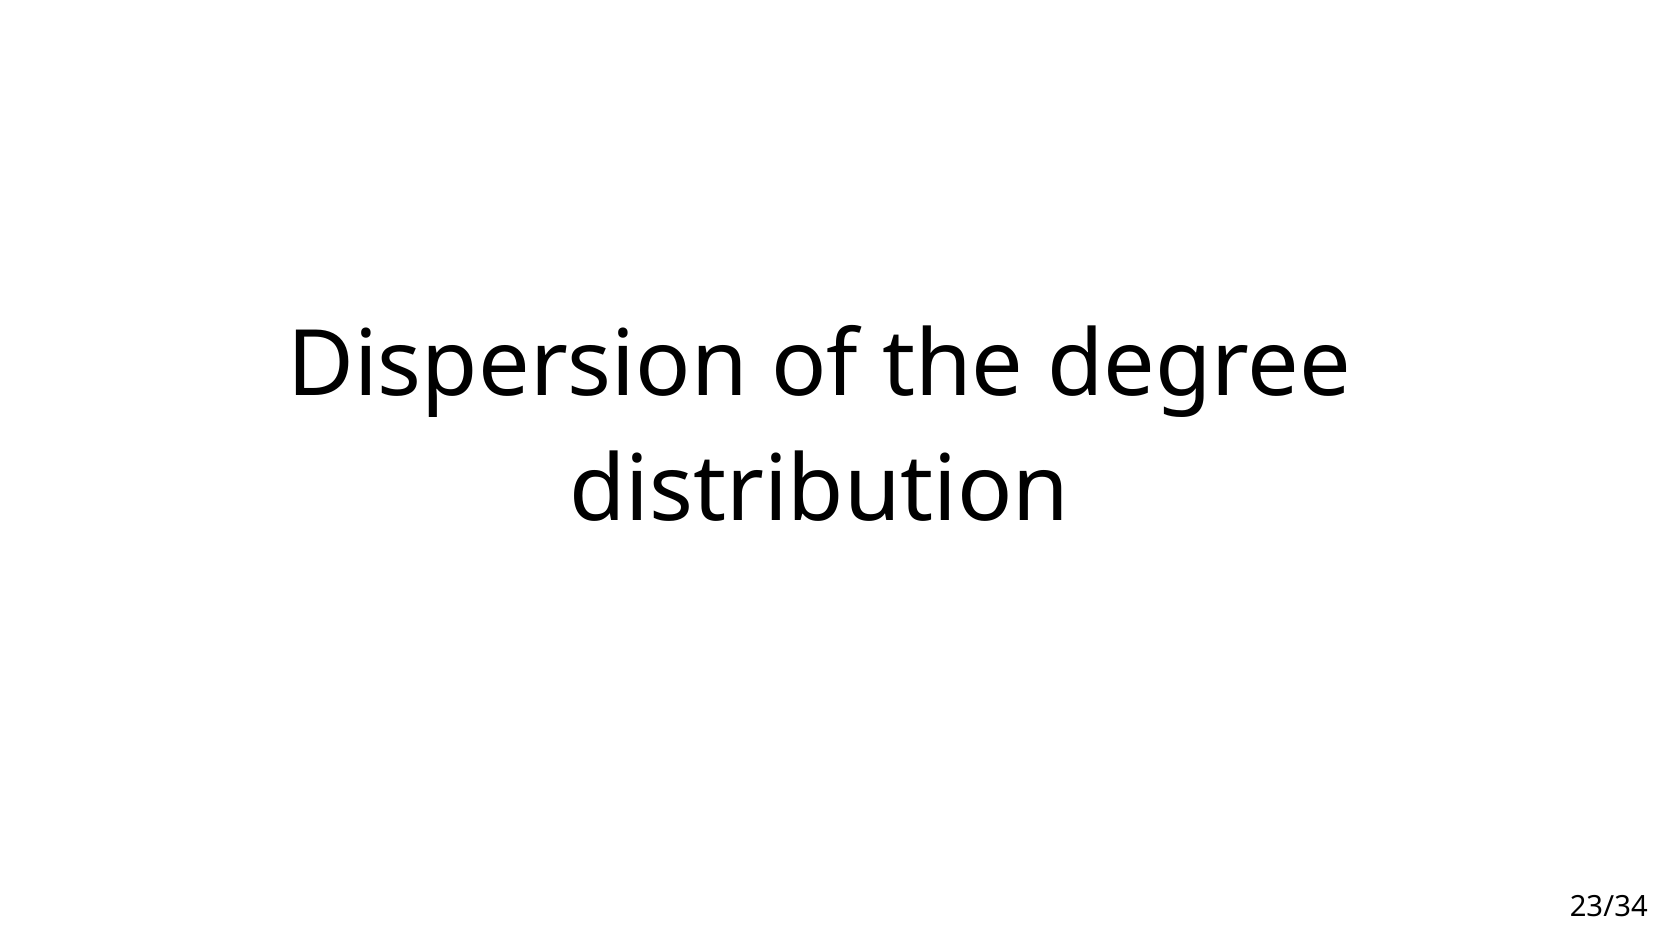

# Dispersion of the degree distribution
23